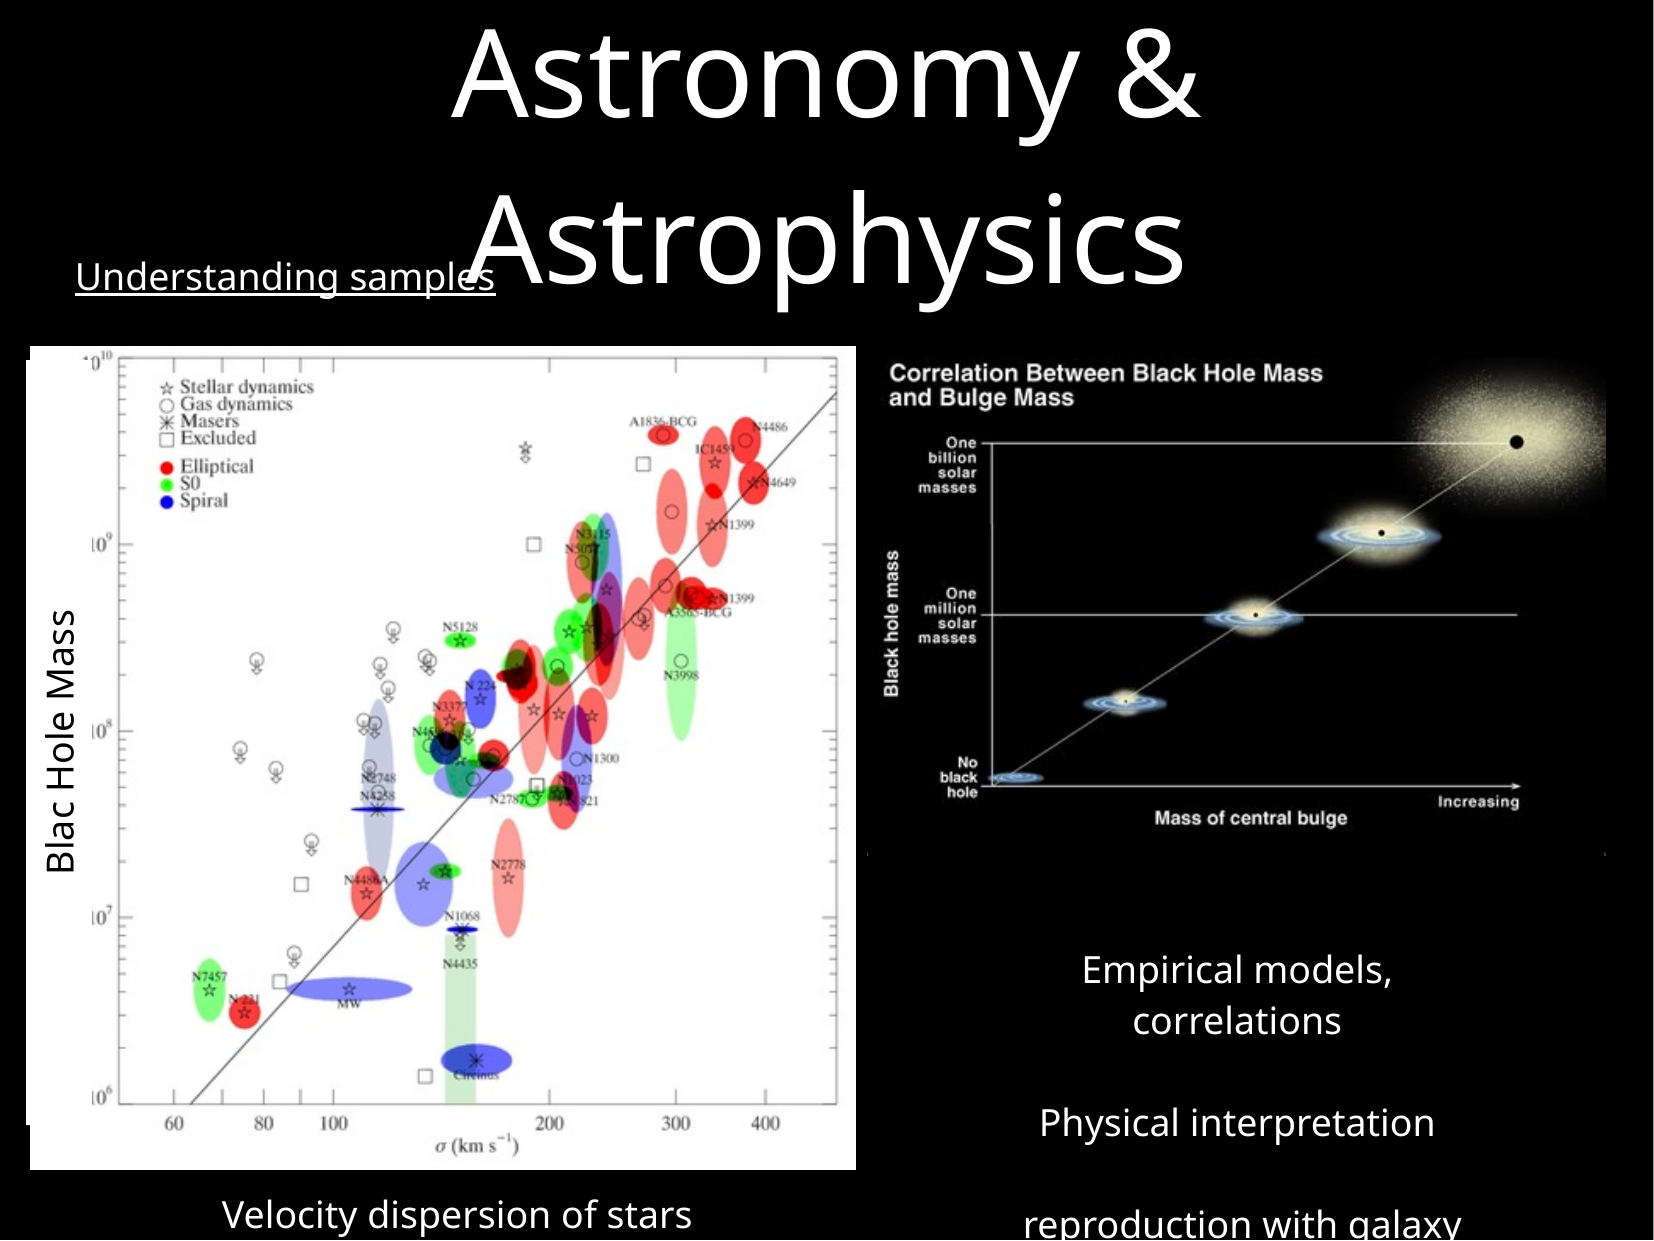

# Astronomy & Astrophysics
Understanding samples
Blac Hole Mass
Empirical models, correlations
Physical interpretation
 reproduction with galaxy simulations
Velocity dispersion of stars